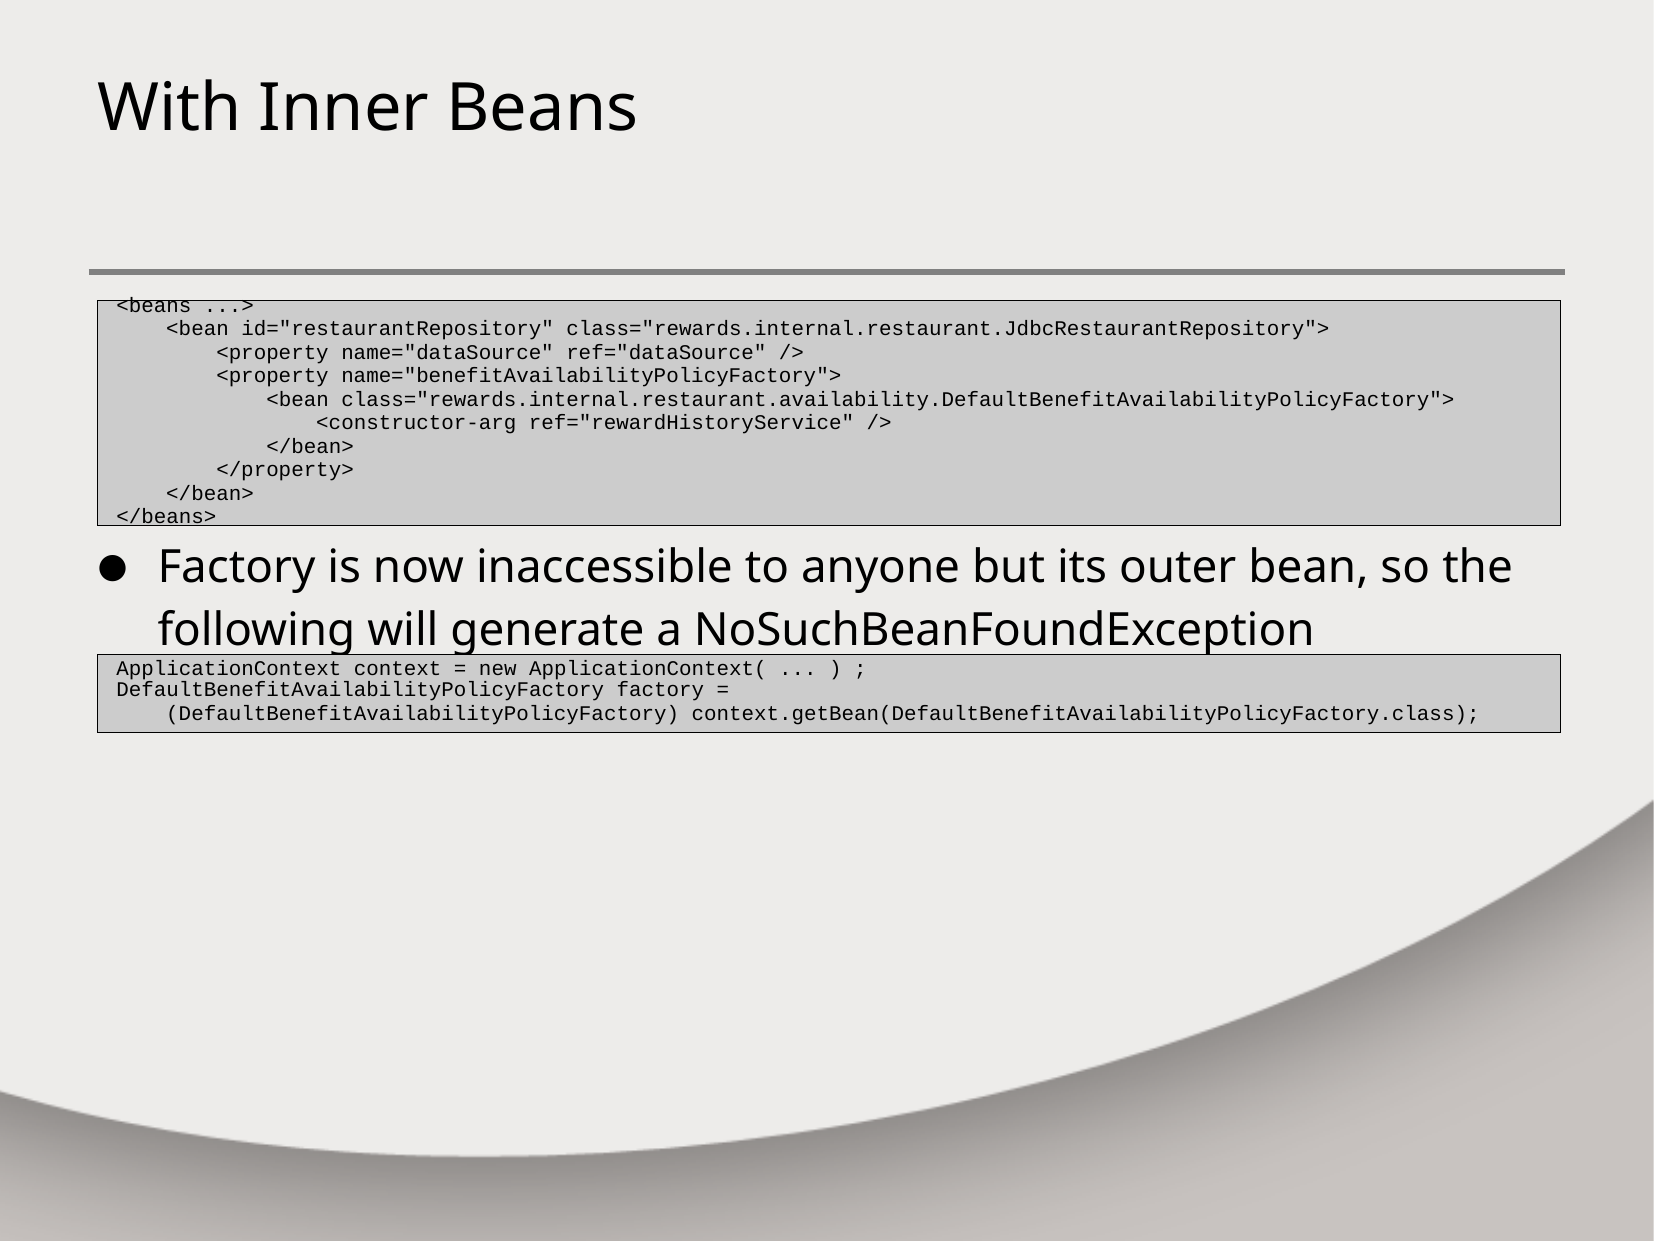

# With Inner Beans
<beans ...>
 <bean id="restaurantRepository" class="rewards.internal.restaurant.JdbcRestaurantRepository">
 <property name="dataSource" ref="dataSource" />
 <property name="benefitAvailabilityPolicyFactory">
 <bean class="rewards.internal.restaurant.availability.DefaultBenefitAvailabilityPolicyFactory">
 <constructor-arg ref="rewardHistoryService" />
 </bean>
 </property>
 </bean>
</beans>
Factory is now inaccessible to anyone but its outer bean, so the following will generate a NoSuchBeanFoundException
ApplicationContext context = new ApplicationContext( ... ) ;
DefaultBenefitAvailabilityPolicyFactory factory =
 (DefaultBenefitAvailabilityPolicyFactory) context.getBean(DefaultBenefitAvailabilityPolicyFactory.class);